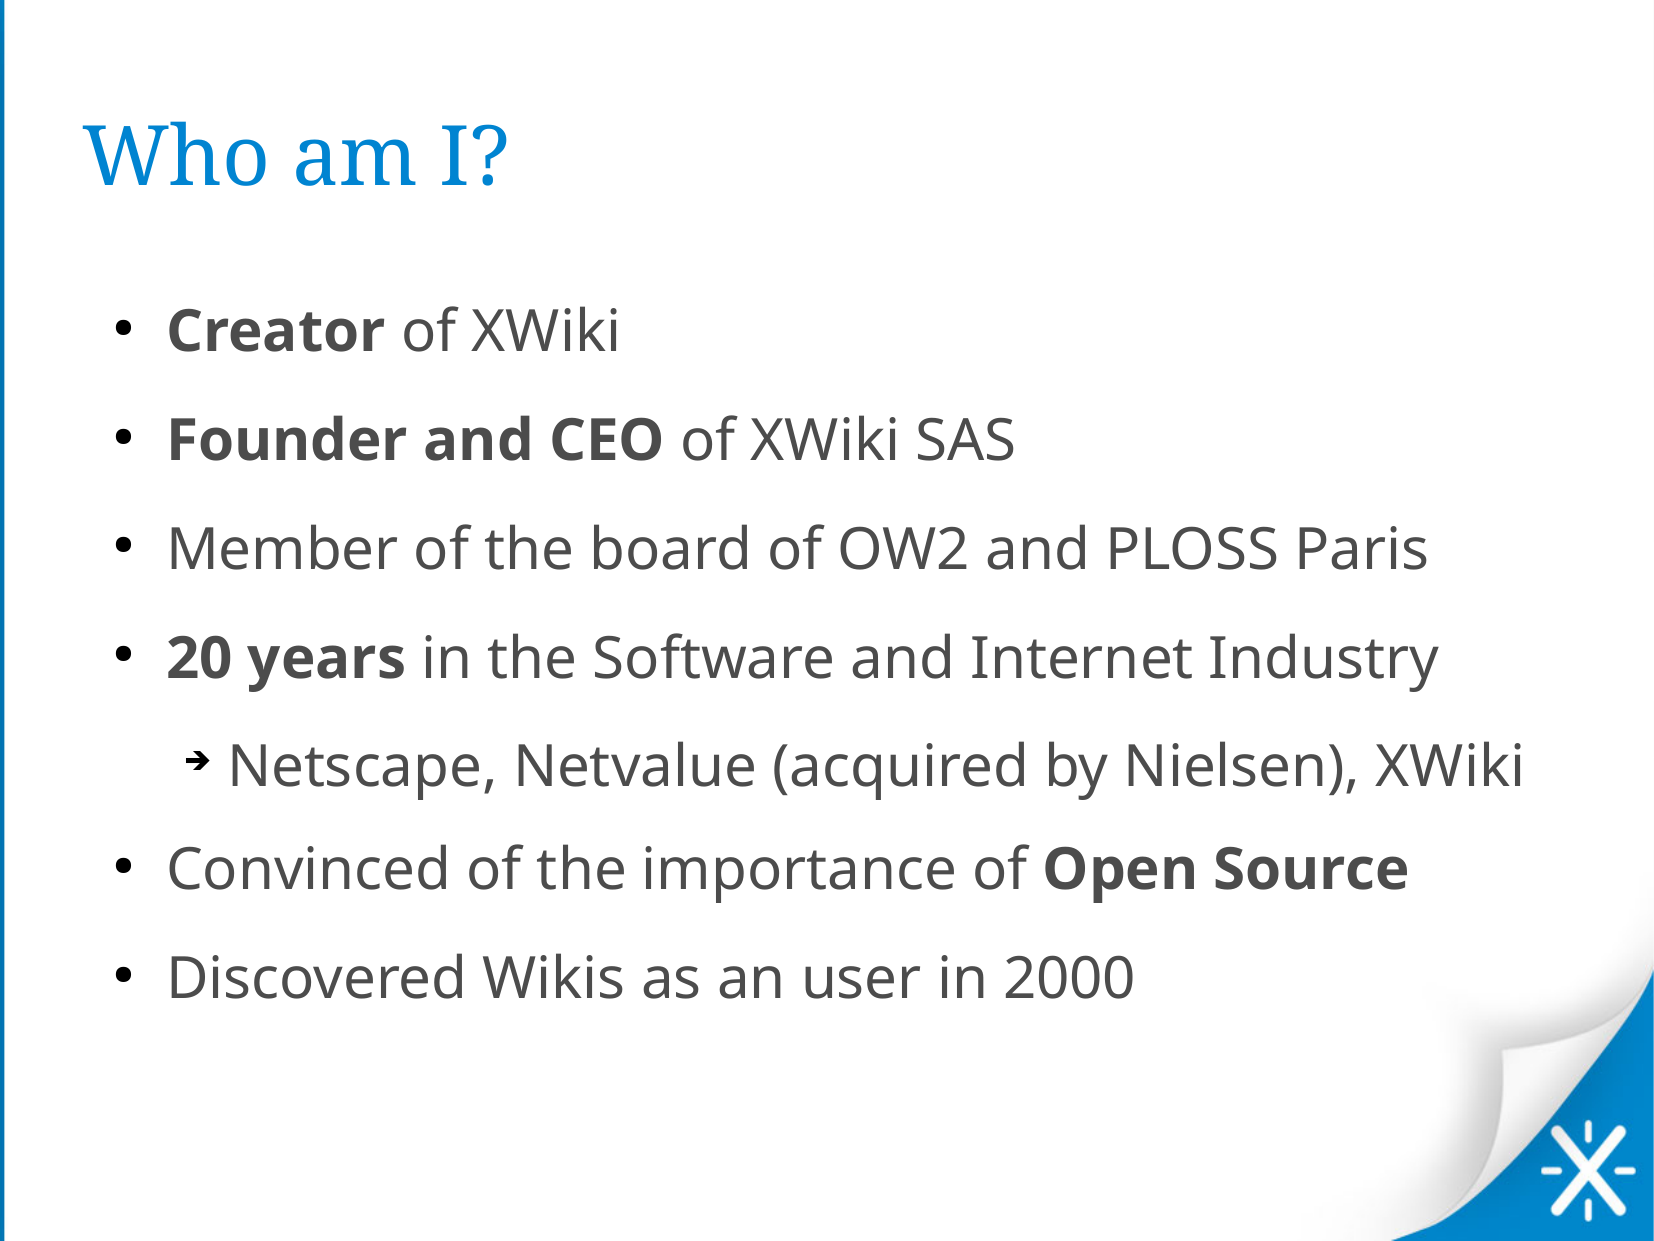

# Who am I?
Creator of XWiki
Founder and CEO of XWiki SAS
Member of the board of OW2 and PLOSS Paris
20 years in the Software and Internet Industry
 Netscape, Netvalue (acquired by Nielsen), XWiki
Convinced of the importance of Open Source
Discovered Wikis as an user in 2000